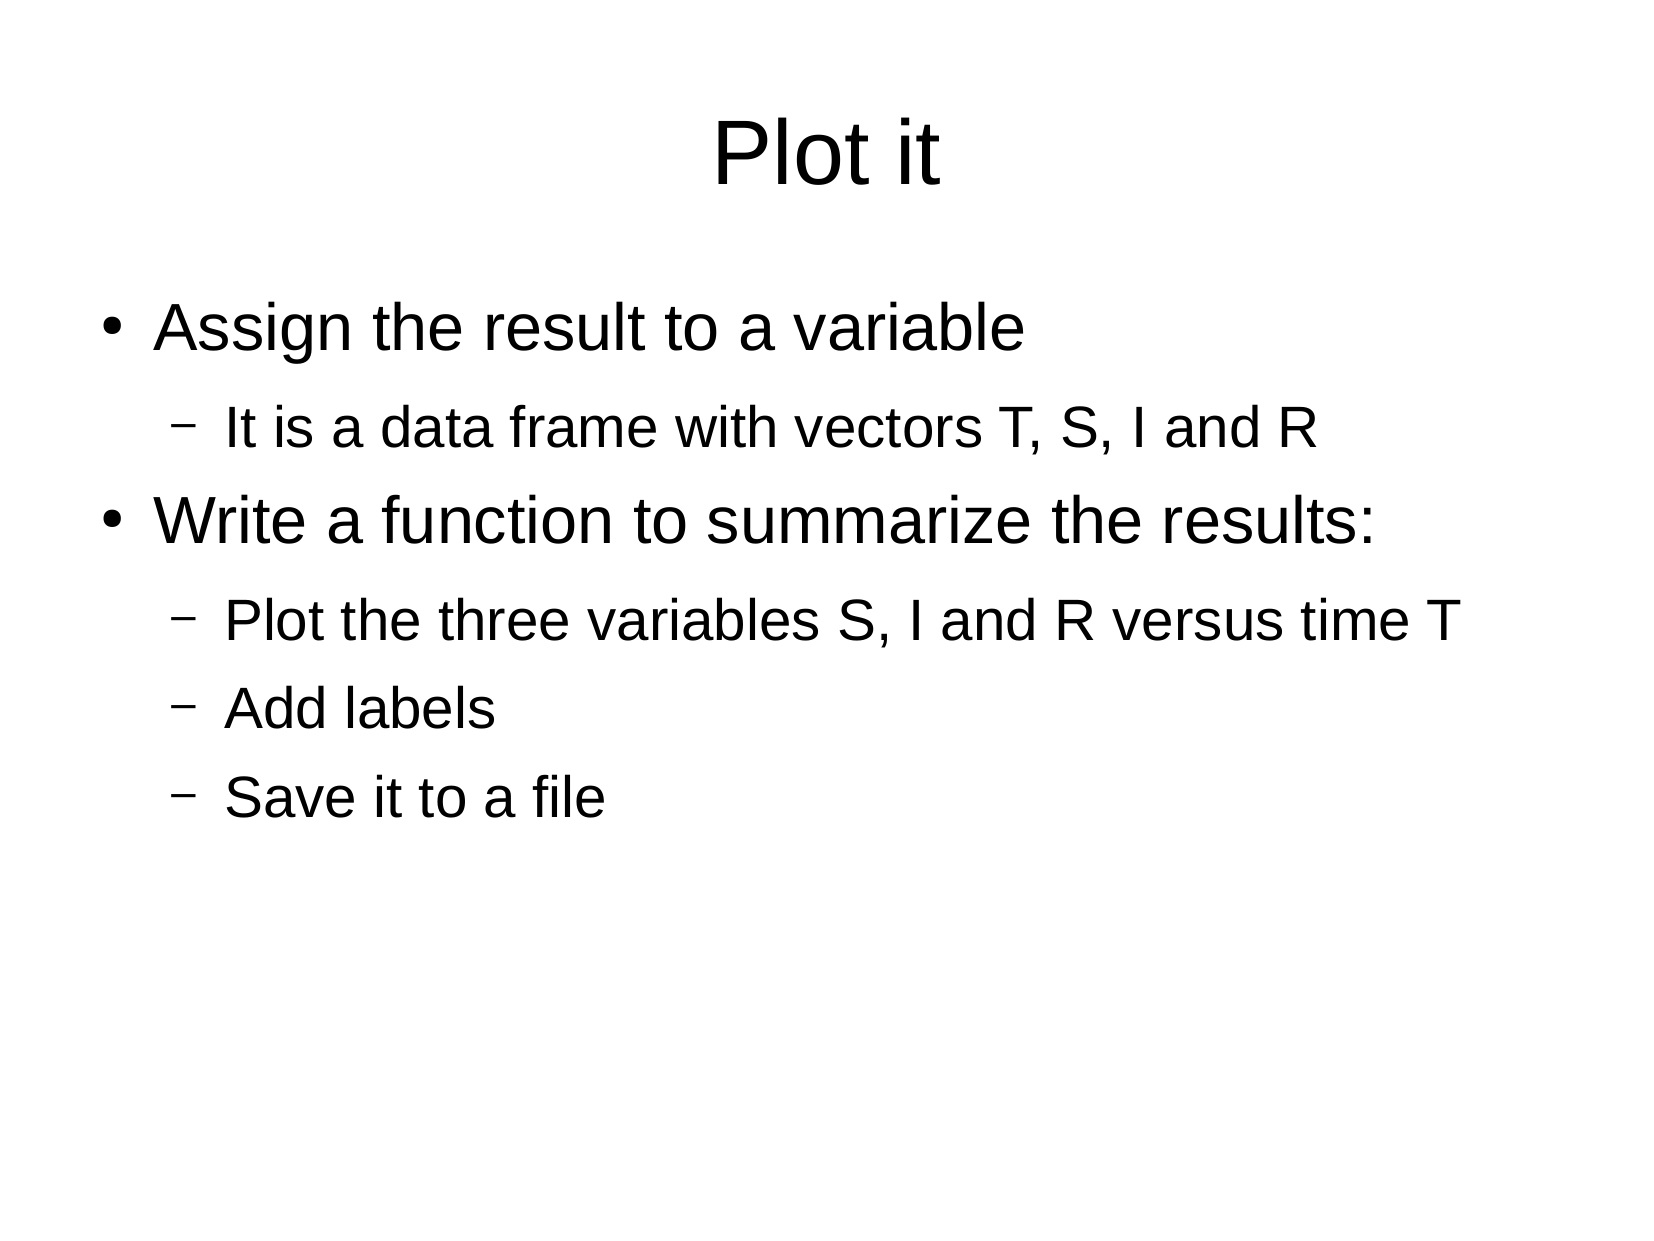

# Plot it
Assign the result to a variable
It is a data frame with vectors T, S, I and R
Write a function to summarize the results:
Plot the three variables S, I and R versus time T
Add labels
Save it to a file